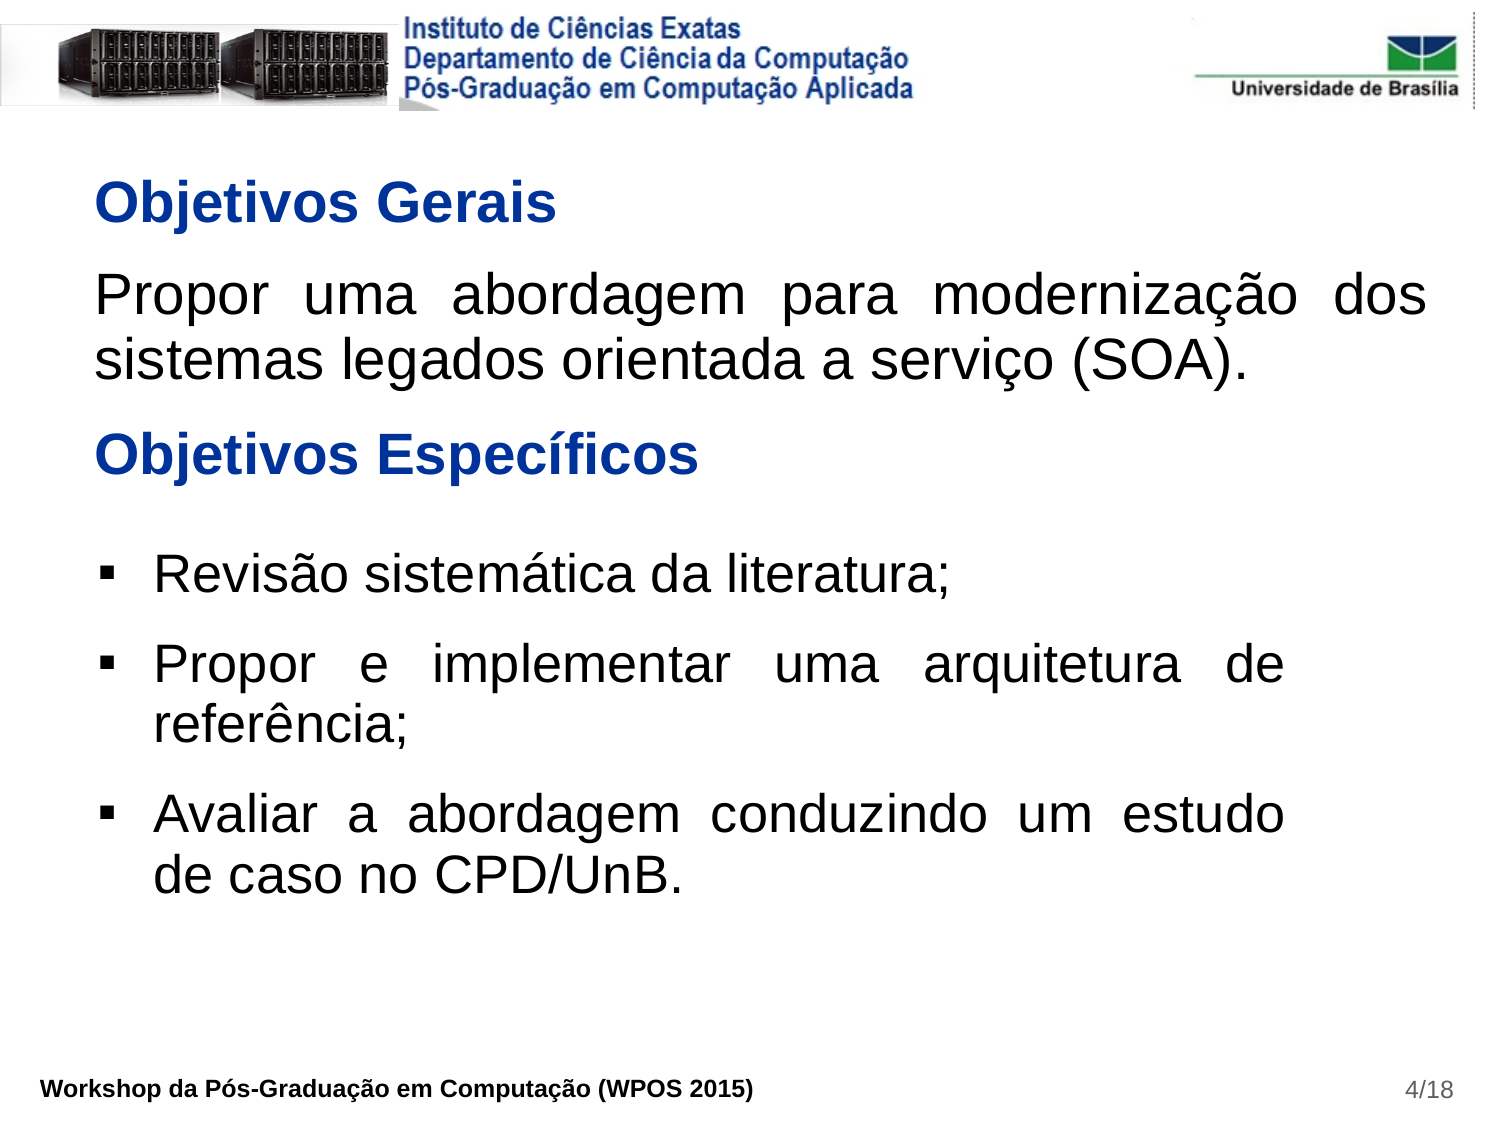

# Objetivos Gerais
Propor uma abordagem para modernização dos sistemas legados orientada a serviço (SOA).
Objetivos Específicos
Revisão sistemática da literatura;
Propor e implementar uma arquitetura de referência;
Avaliar a abordagem conduzindo um estudo de caso no CPD/UnB.
Workshop da Pós-Graduação em Computação (WPOS 2015)